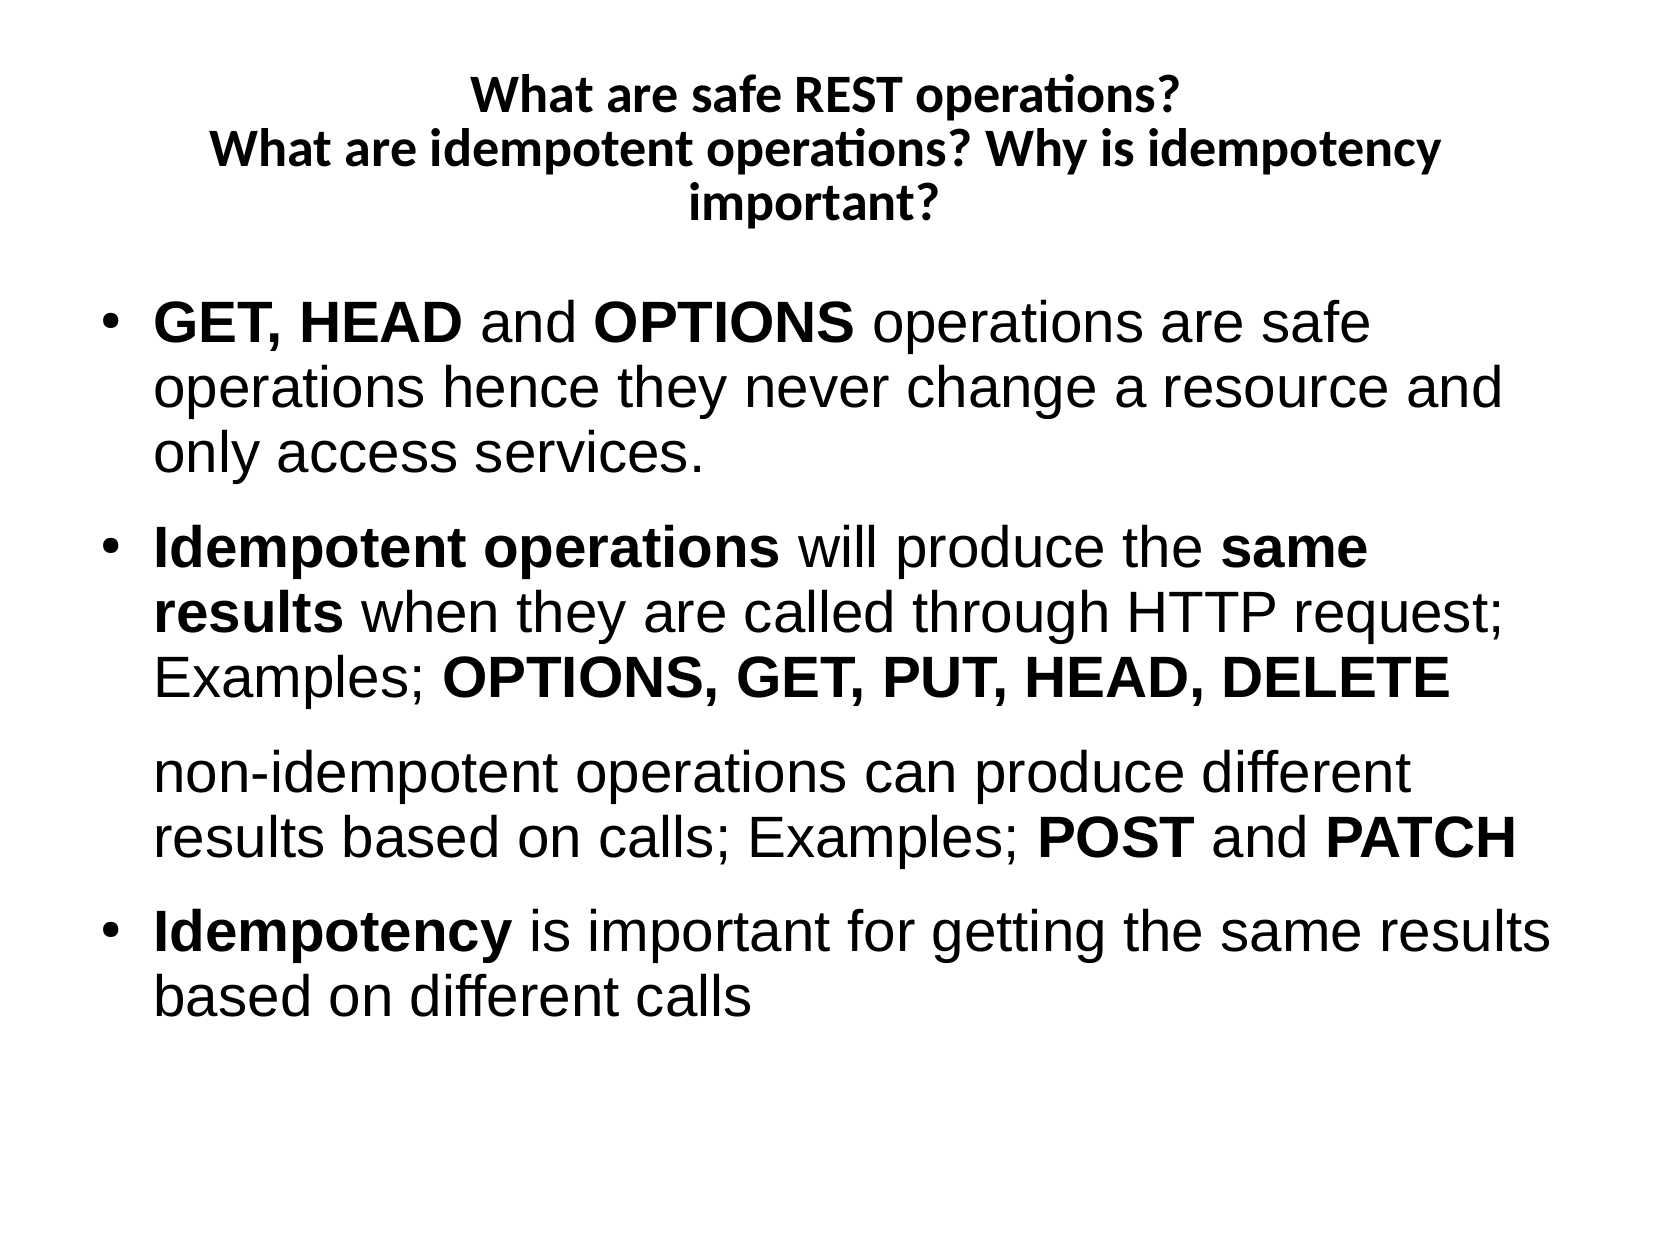

# What are safe REST operations? What are idempotent operations? Why is idempotency important?
GET, HEAD and OPTIONS operations are safe operations hence they never change a resource and only access services.
Idempotent operations will produce the same results when they are called through HTTP request; Examples; OPTIONS, GET, PUT, HEAD, DELETE
non-idempotent operations can produce different results based on calls; Examples; POST and PATCH
Idempotency is important for getting the same results based on different calls